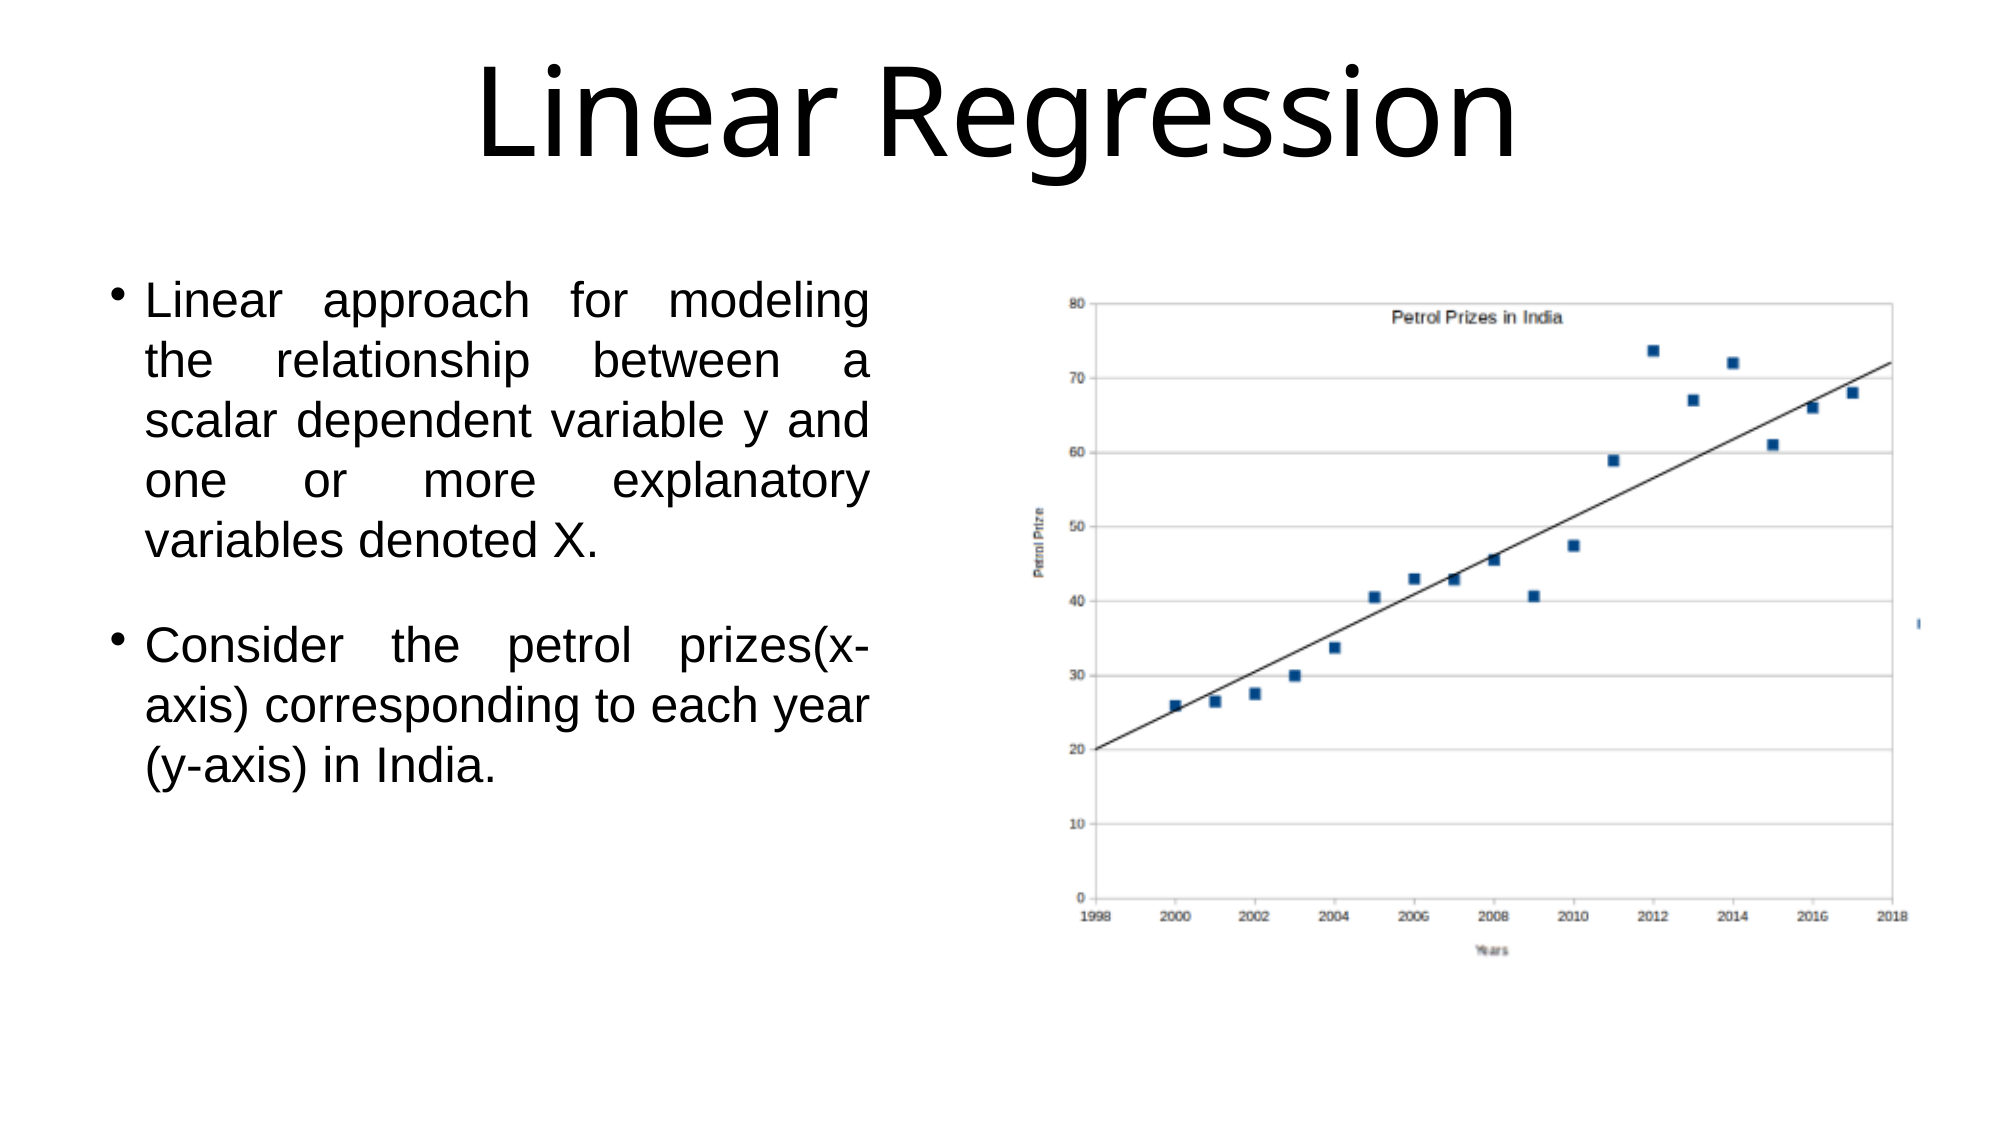

Linear Regression
Linear approach for modeling the relationship between a scalar dependent variable y and one or more explanatory variables denoted X.
Consider the petrol prizes(x-axis) corresponding to each year (y-axis) in India.